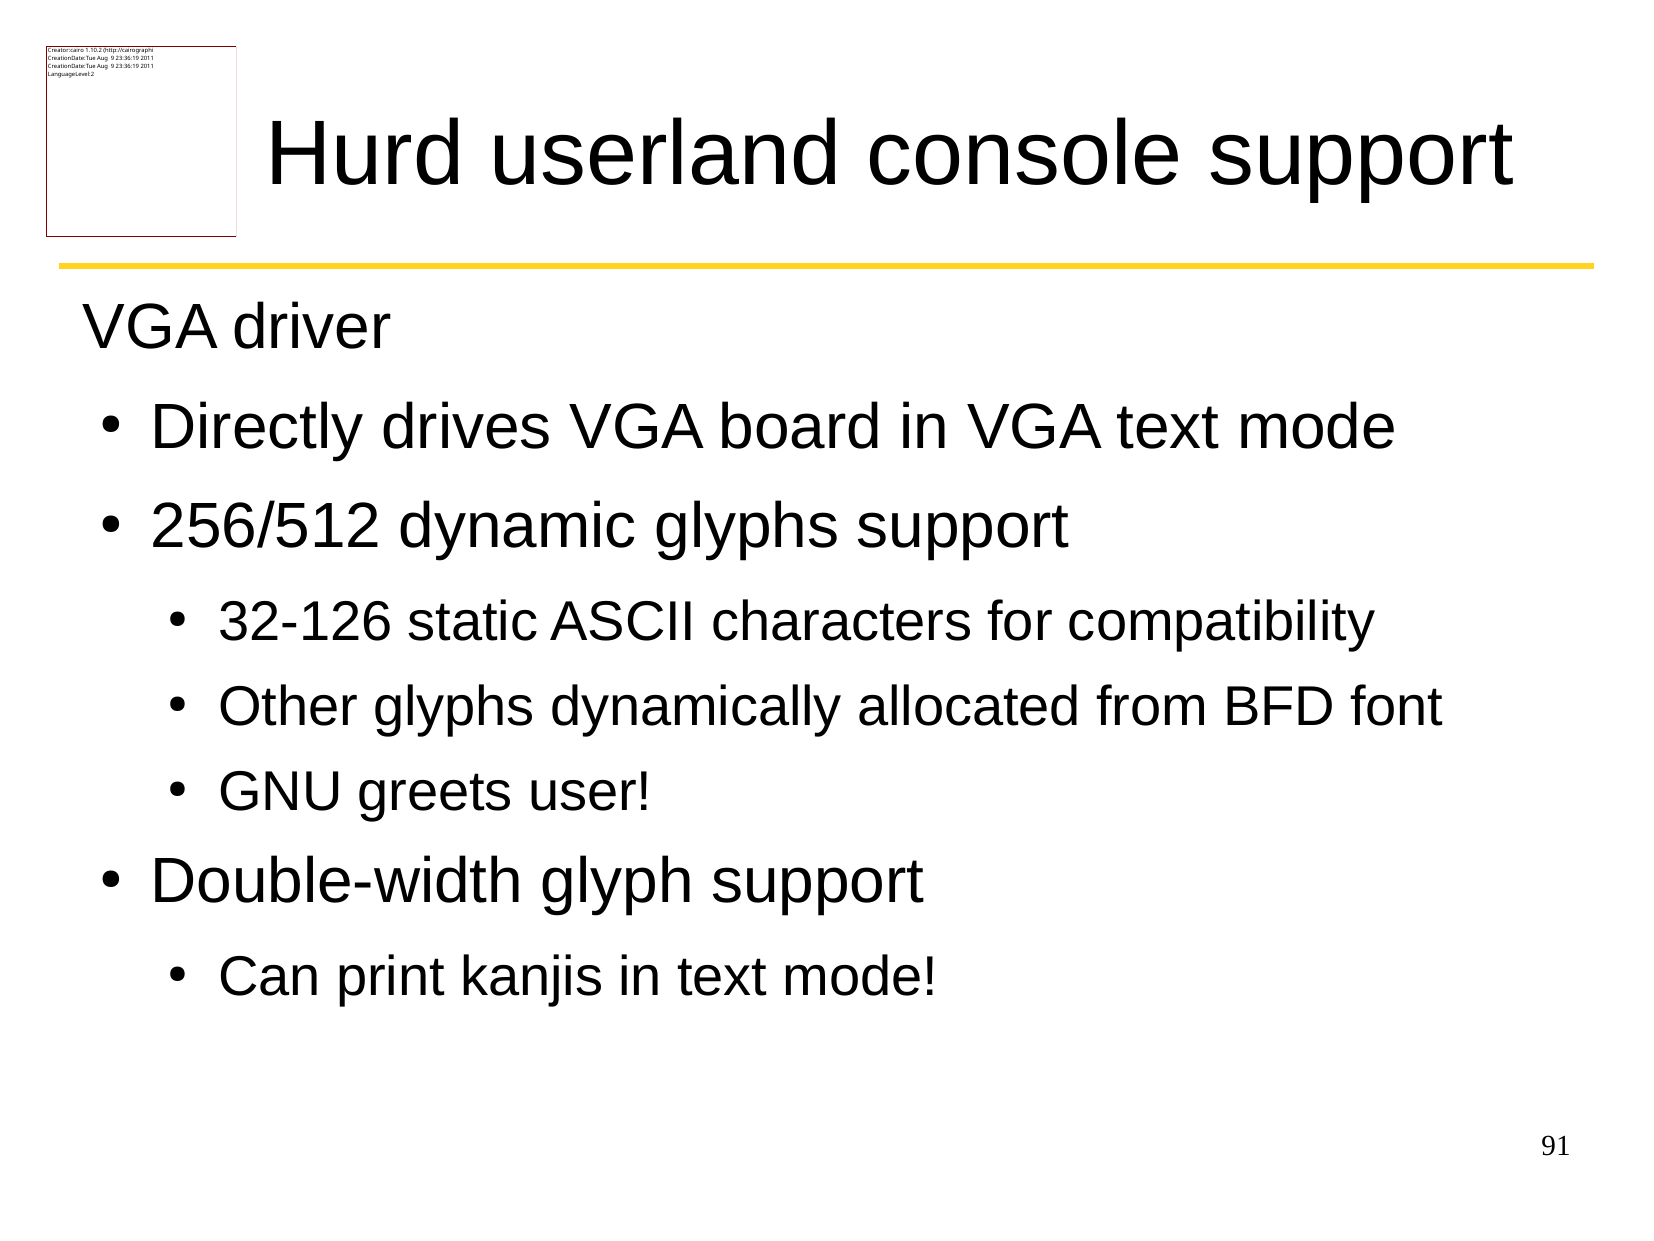

# Hurd userland console support
VGA driver
Directly drives VGA board in VGA text mode
256/512 dynamic glyphs support
32-126 static ASCII characters for compatibility
Other glyphs dynamically allocated from BFD font
GNU greets user!
Double-width glyph support
Can print kanjis in text mode!
91